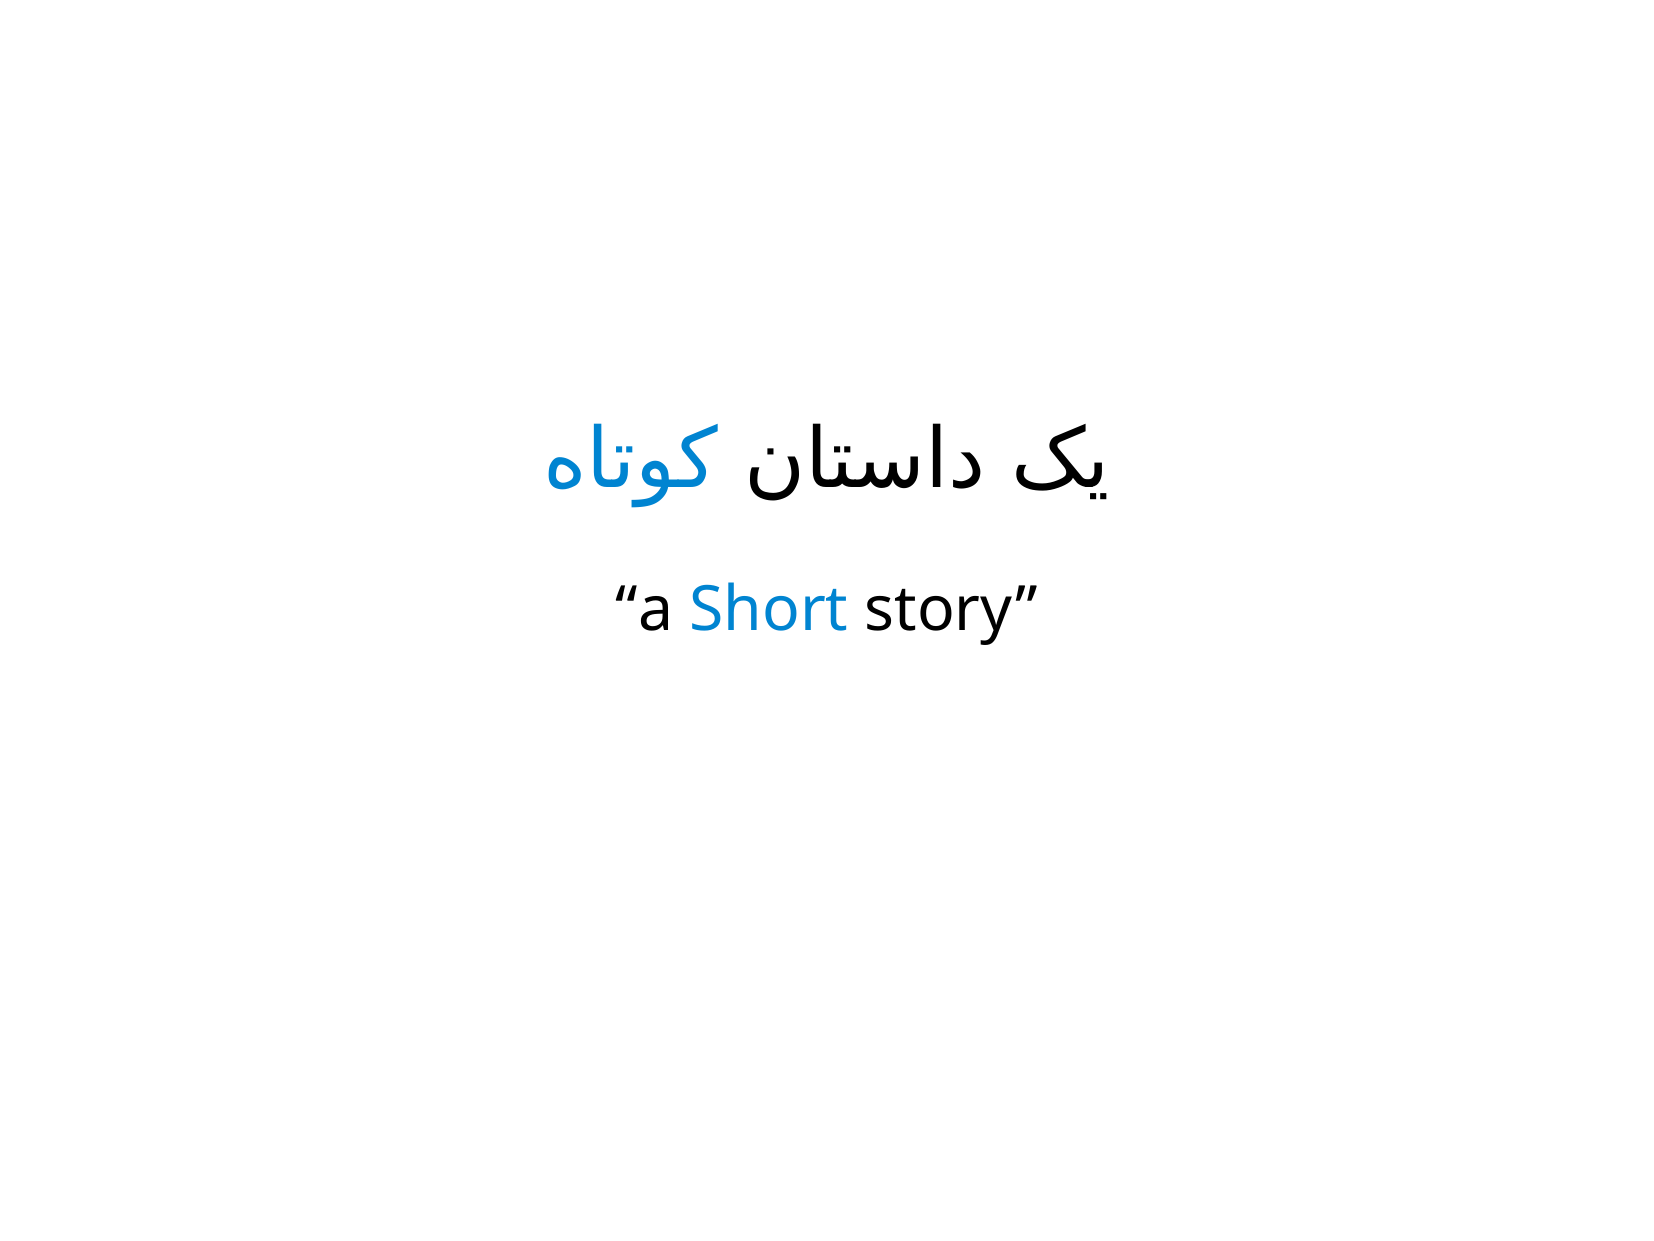

# یک داستان کوتاه
“a Short story”